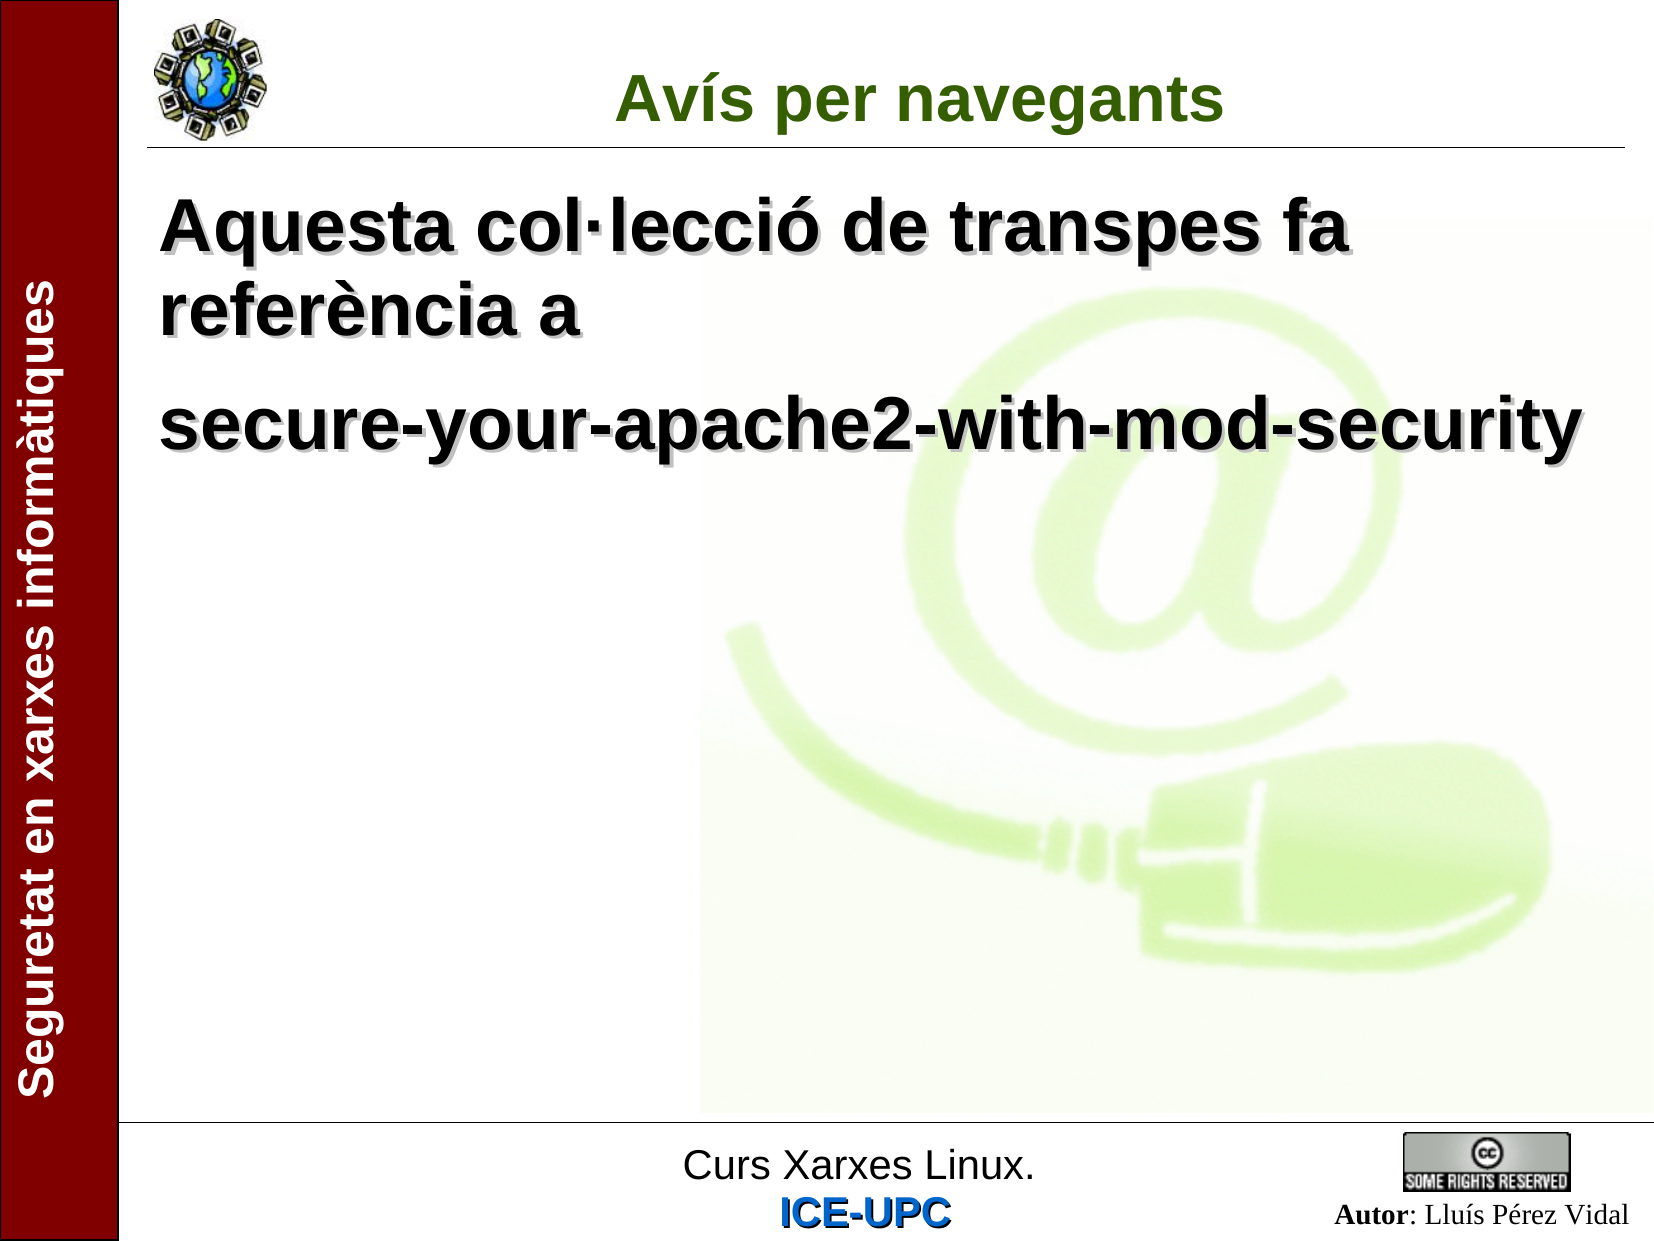

# Avís per navegants
Aquesta col·lecció de transpes fa referència a
secure-your-apache2-with-mod-security